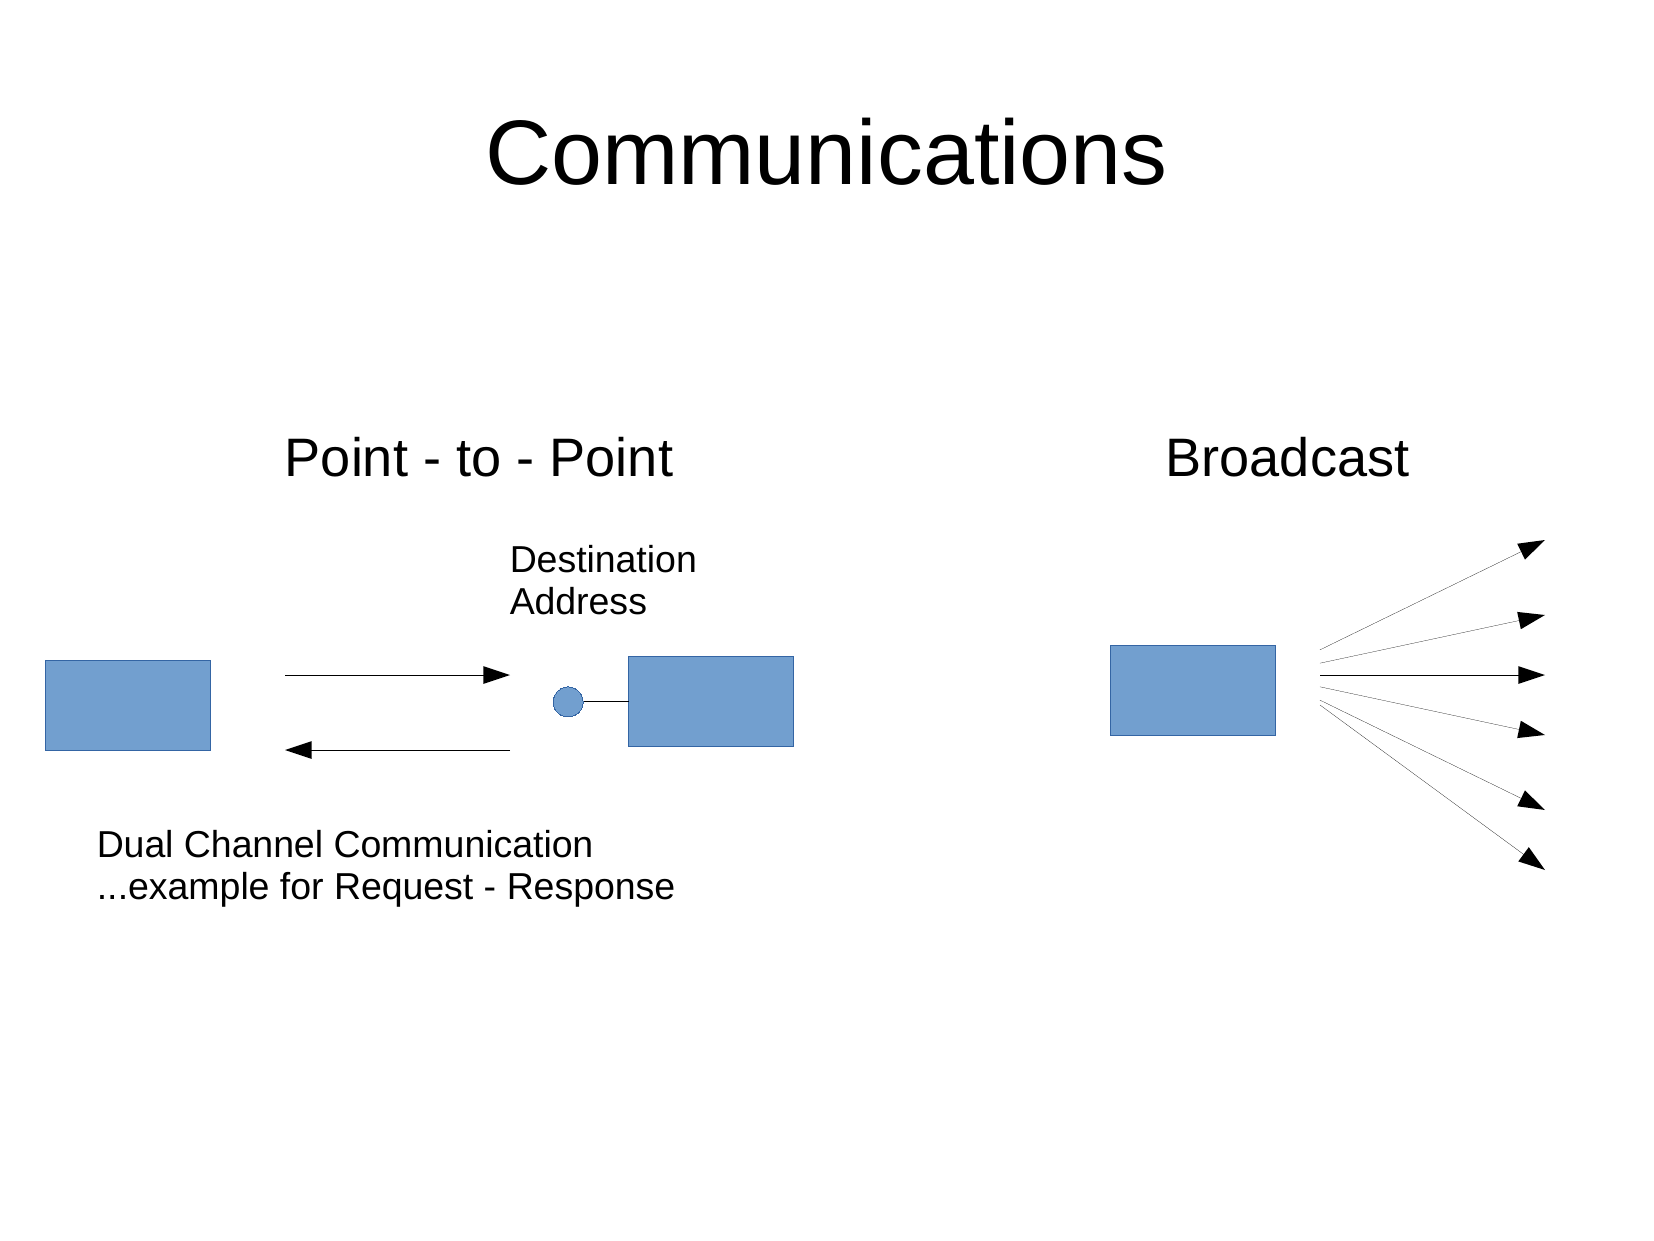

# Communications
Point - to - Point
Broadcast
Destination
Address
Dual Channel Communication
...example for Request - Response